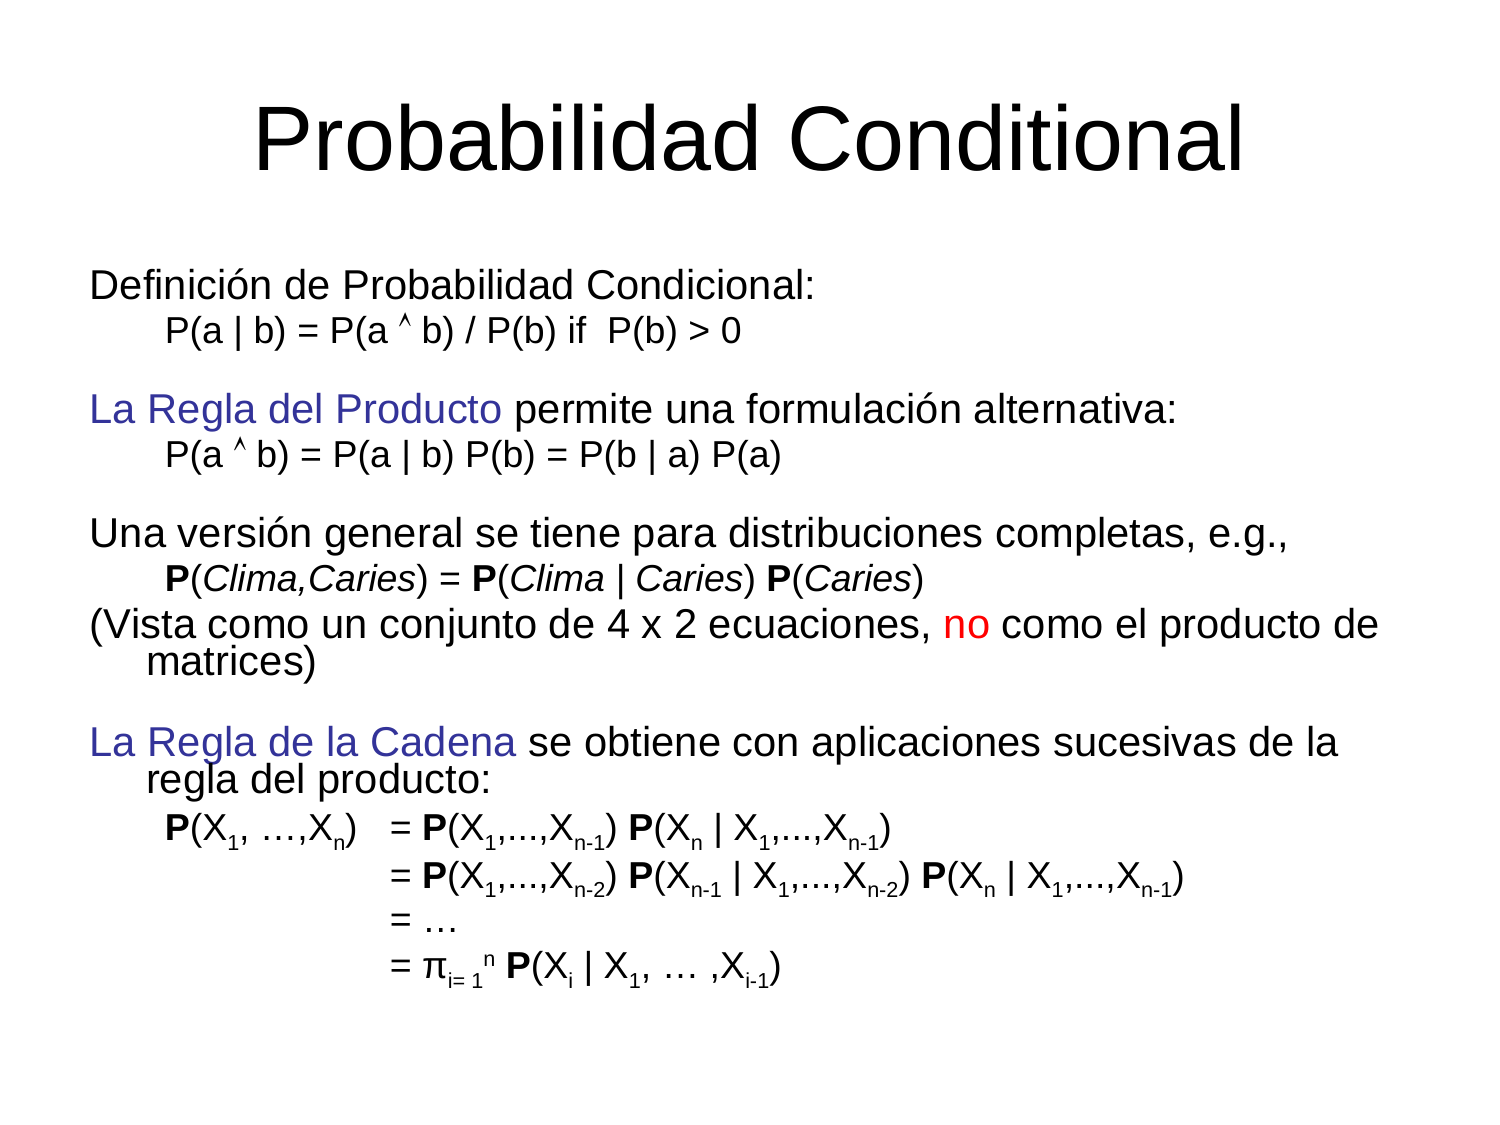

# Probabilidad Conditional
Definición de Probabilidad Condicional:
P(a | b) = P(a  b) / P(b) if P(b) > 0
La Regla del Producto permite una formulación alternativa:
P(a  b) = P(a | b) P(b) = P(b | a) P(a)
Una versión general se tiene para distribuciones completas, e.g.,
P(Clima,Caries) = P(Clima | Caries) P(Caries)
(Vista como un conjunto de 4 x 2 ecuaciones, no como el producto de matrices)
La Regla de la Cadena se obtiene con aplicaciones sucesivas de la regla del producto:
P(X1, …,Xn) 	= P(X1,...,Xn-1) P(Xn | X1,...,Xn-1)
 	= P(X1,...,Xn-2) P(Xn-1 | X1,...,Xn-2) P(Xn | X1,...,Xn-1)
 	= …
 	= πi= 1n P(Xi | X1, … ,Xi-1)